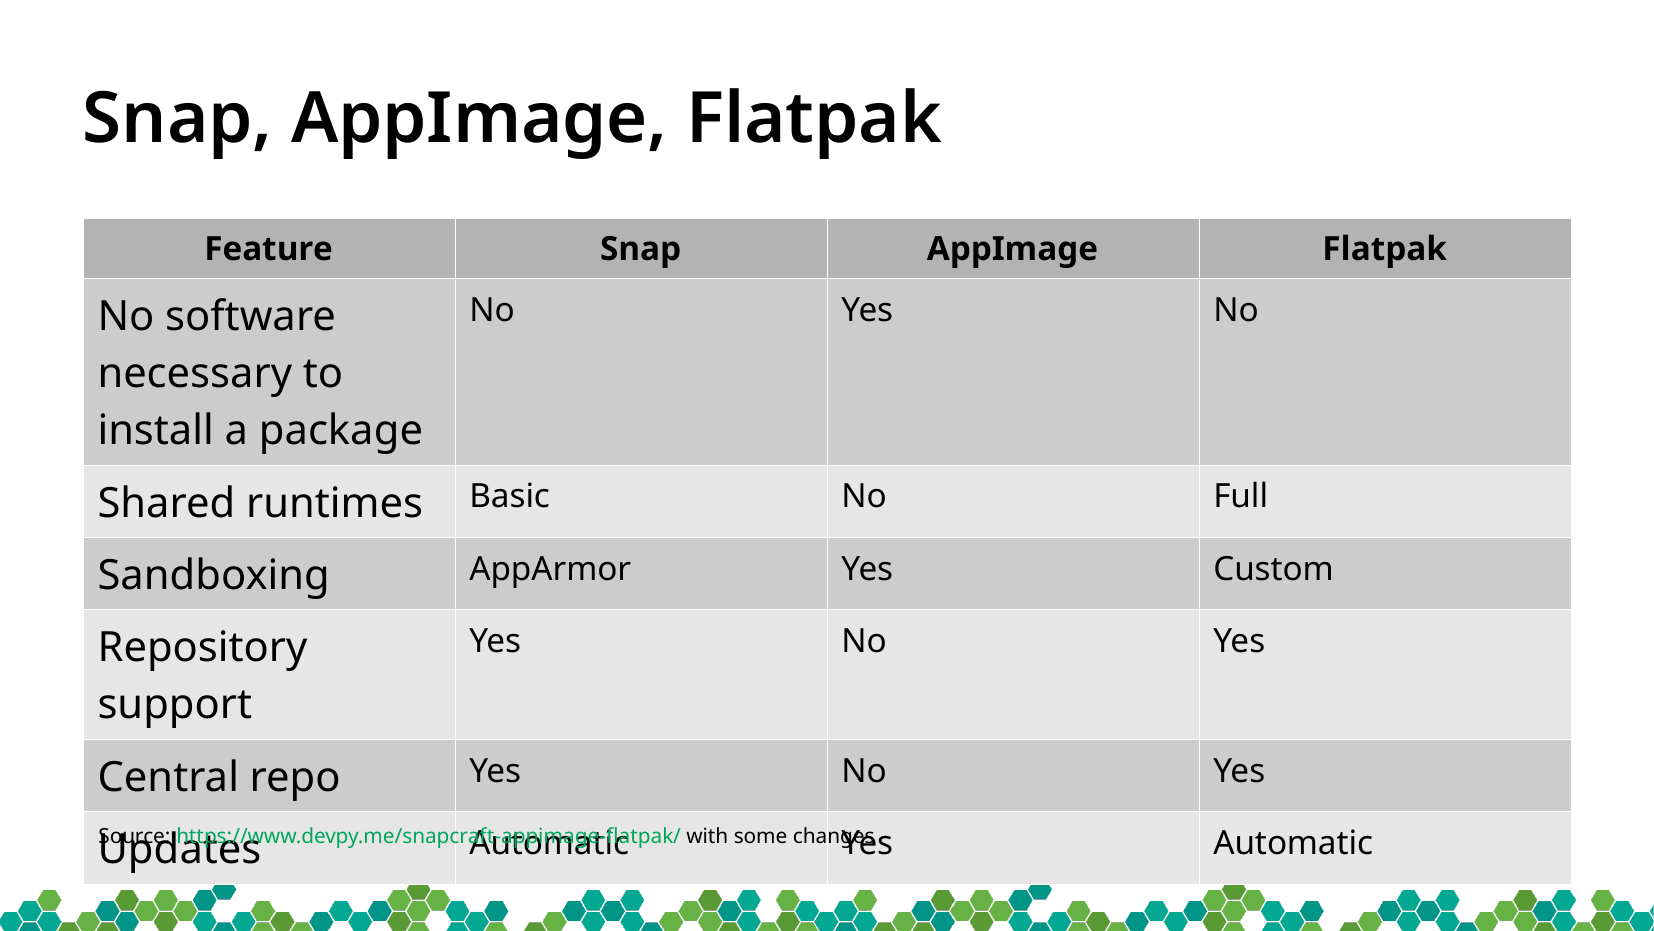

# Snap, AppImage, Flatpak
| Feature | Snap | AppImage | Flatpak |
| --- | --- | --- | --- |
| No software necessary to install a package | No | Yes | No |
| Shared runtimes | Basic | No | Full |
| Sandboxing | AppArmor | Yes | Custom |
| Repository support | Yes | No | Yes |
| Central repo | Yes | No | Yes |
| Updates | Automatic | Yes | Automatic |
Source: https://www.devpy.me/snapcraft-appimage-flatpak/ with some changes